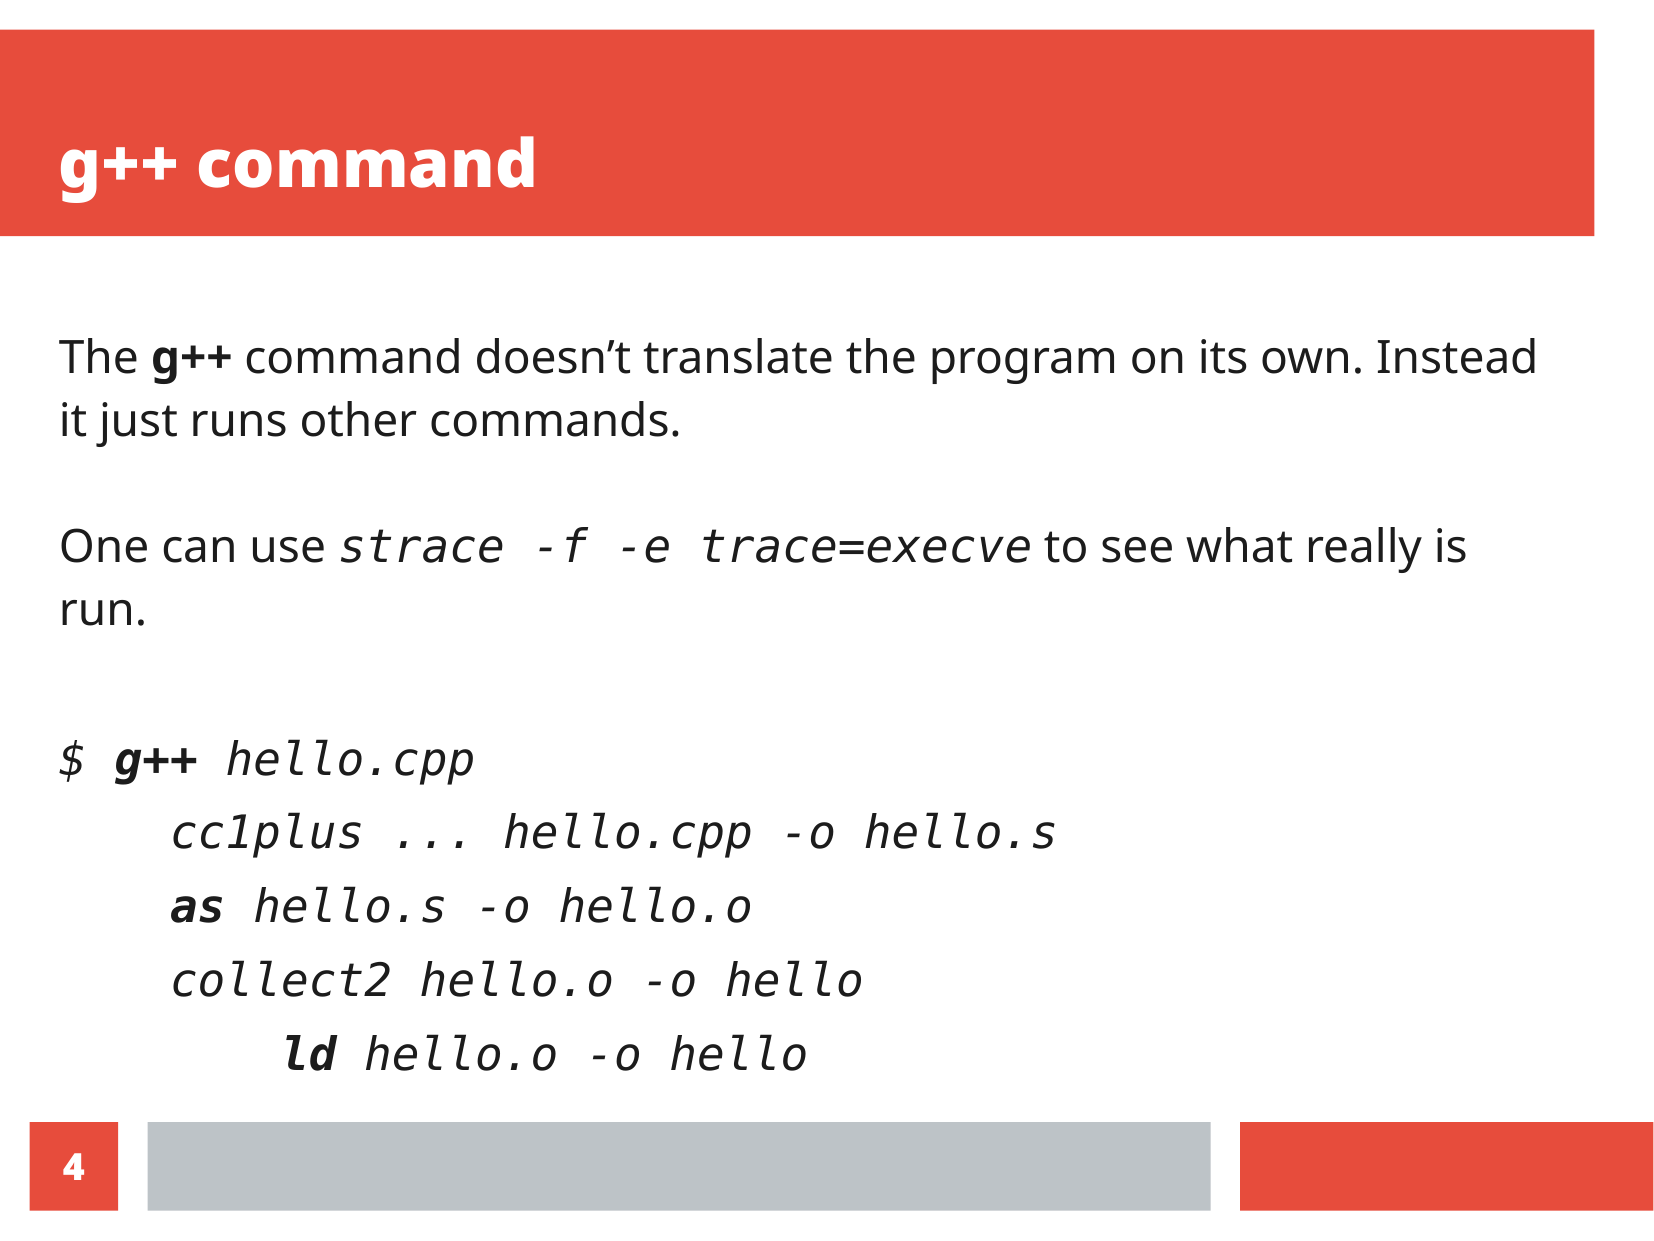

# g++ command
The g++ command doesn’t translate the program on its own. Instead it just runs other commands.
One can use strace -f -e trace=execve to see what really is run.
$ g++ hello.cpp
 cc1plus ... hello.cpp -o hello.s
 as hello.s -o hello.o
 collect2 hello.o -o hello
 ld hello.o -o hello
4